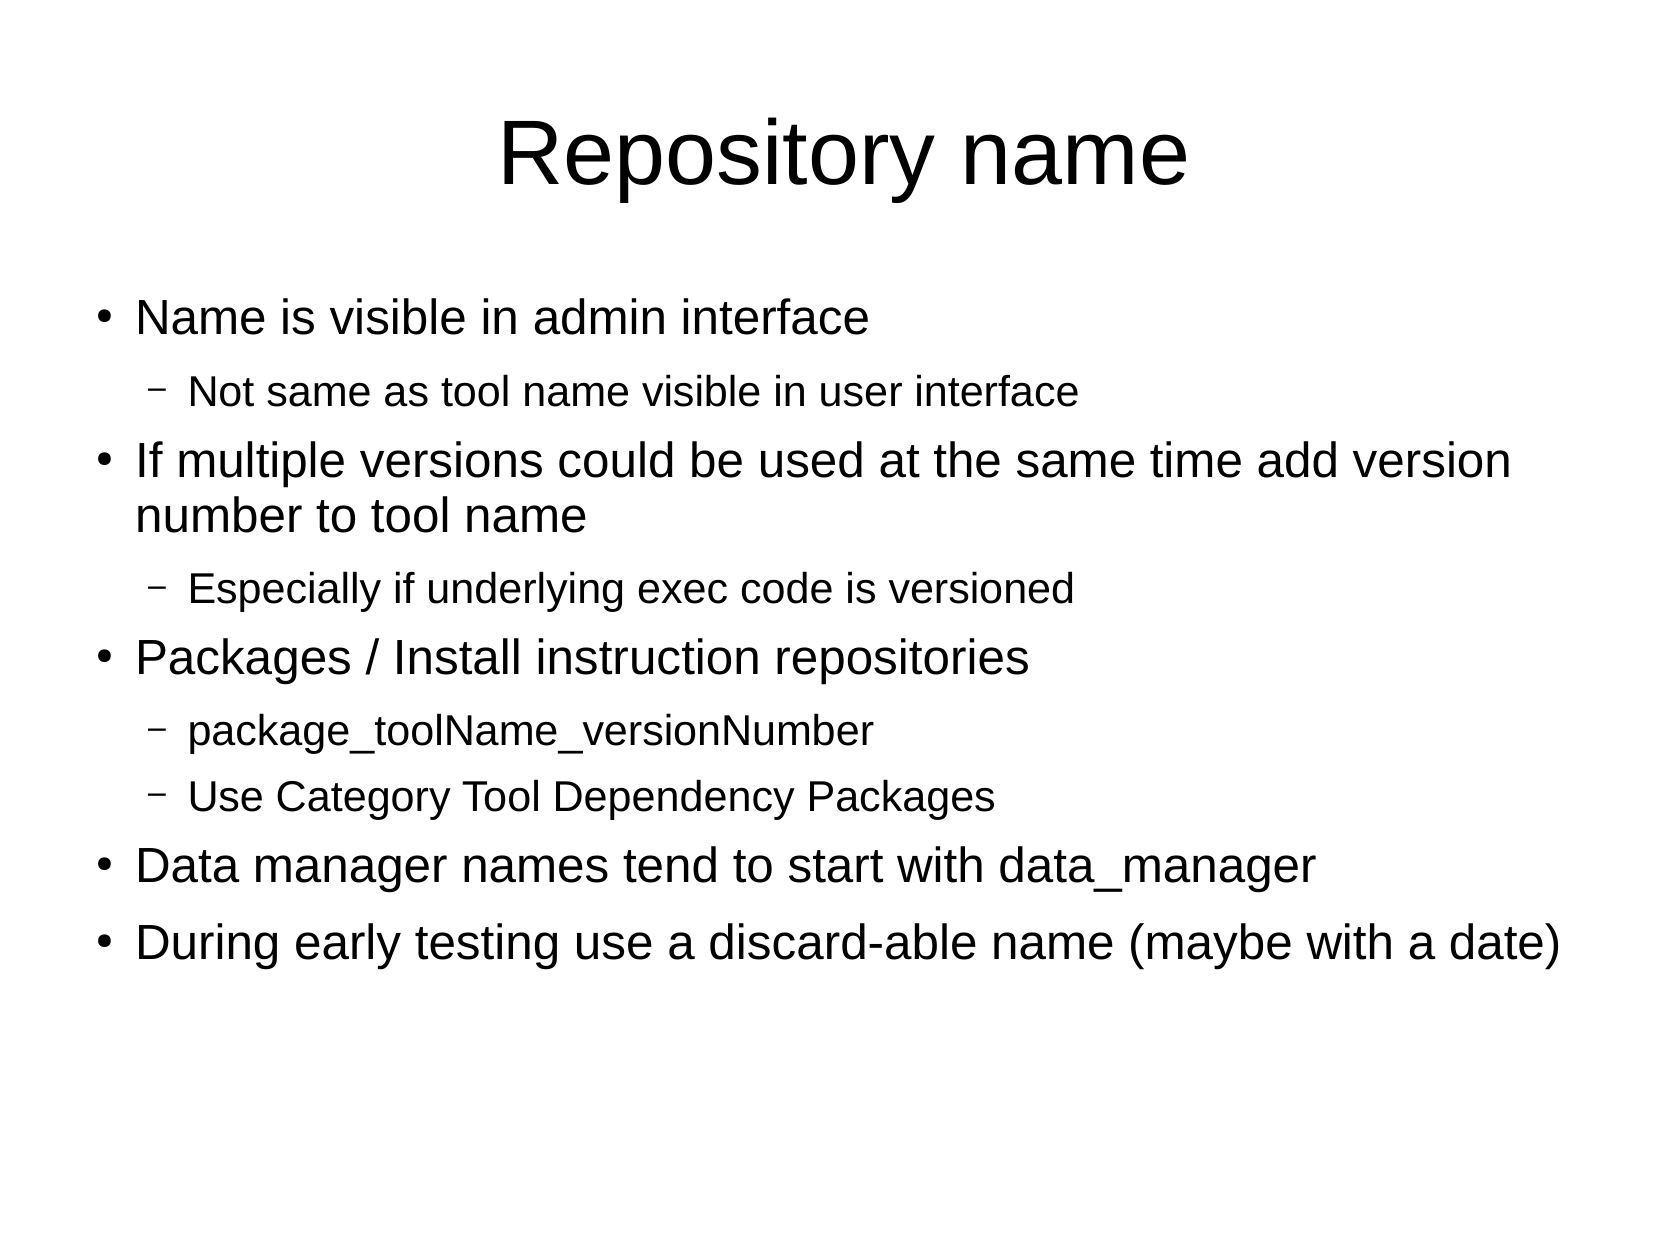

# Repository name
Name is visible in admin interface
Not same as tool name visible in user interface
If multiple versions could be used at the same time add version number to tool name
Especially if underlying exec code is versioned
Packages / Install instruction repositories
package_toolName_versionNumber
Use Category Tool Dependency Packages
Data manager names tend to start with data_manager
During early testing use a discard-able name (maybe with a date)